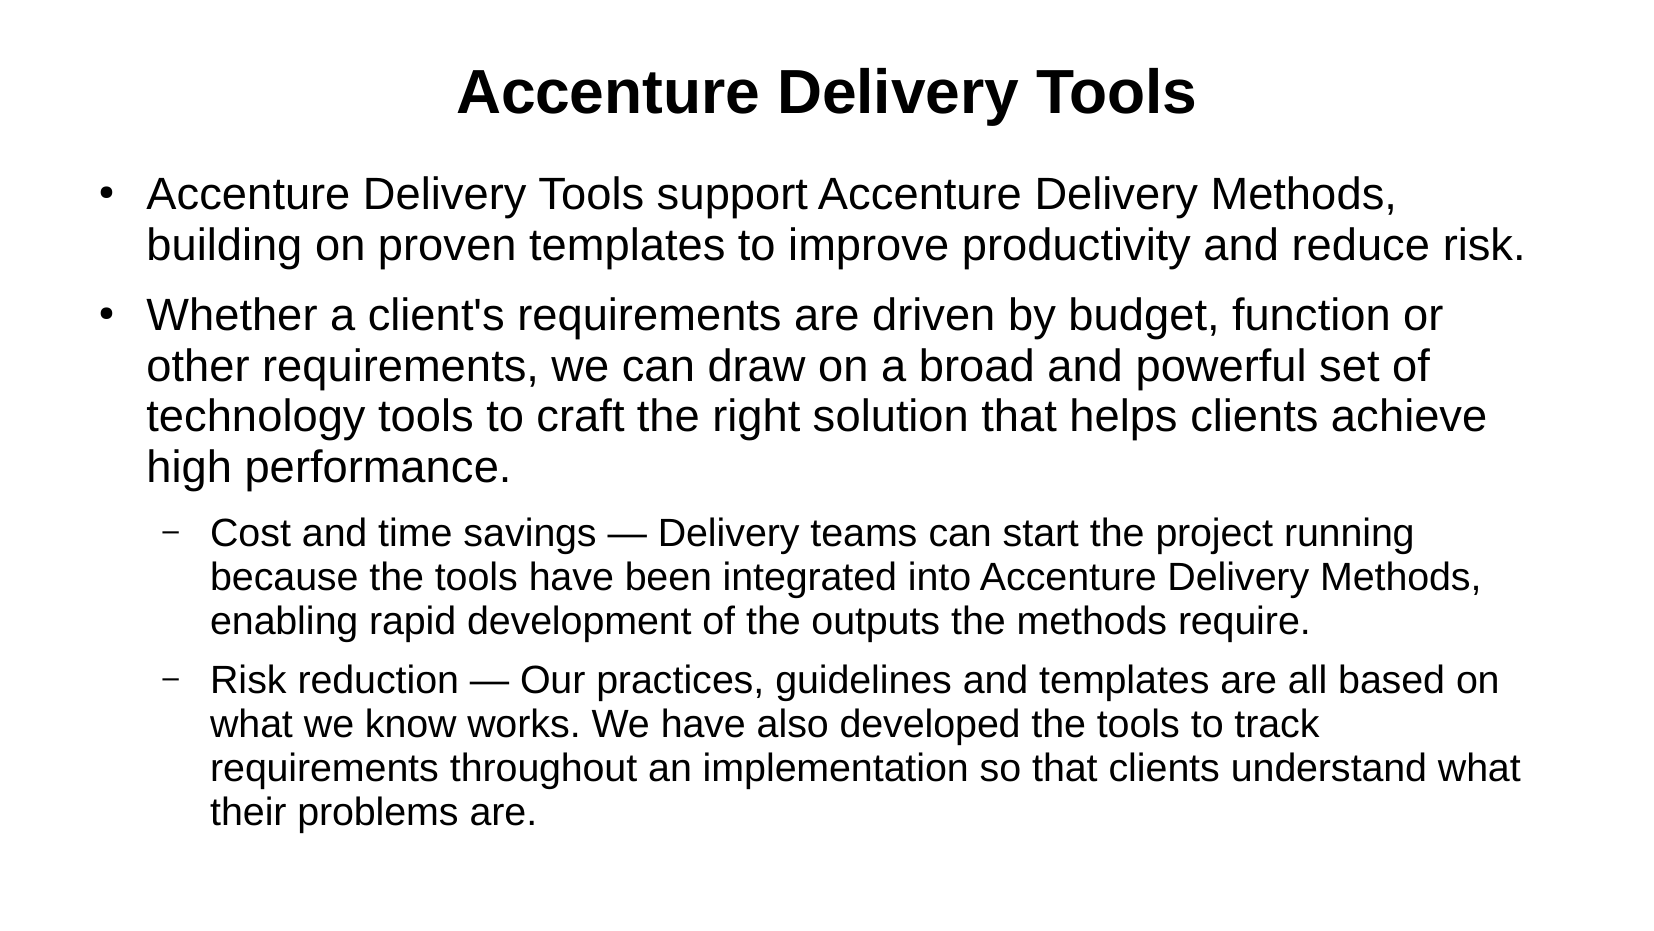

# Accenture Delivery Tools
Accenture Delivery Tools support Accenture Delivery Methods, building on proven templates to improve productivity and reduce risk.
Whether a client's requirements are driven by budget, function or other requirements, we can draw on a broad and powerful set of technology tools to craft the right solution that helps clients achieve high performance.
Cost and time savings — Delivery teams can start the project running because the tools have been integrated into Accenture Delivery Methods, enabling rapid development of the outputs the methods require.
Risk reduction — Our practices, guidelines and templates are all based on what we know works. We have also developed the tools to track requirements throughout an implementation so that clients understand what their problems are.